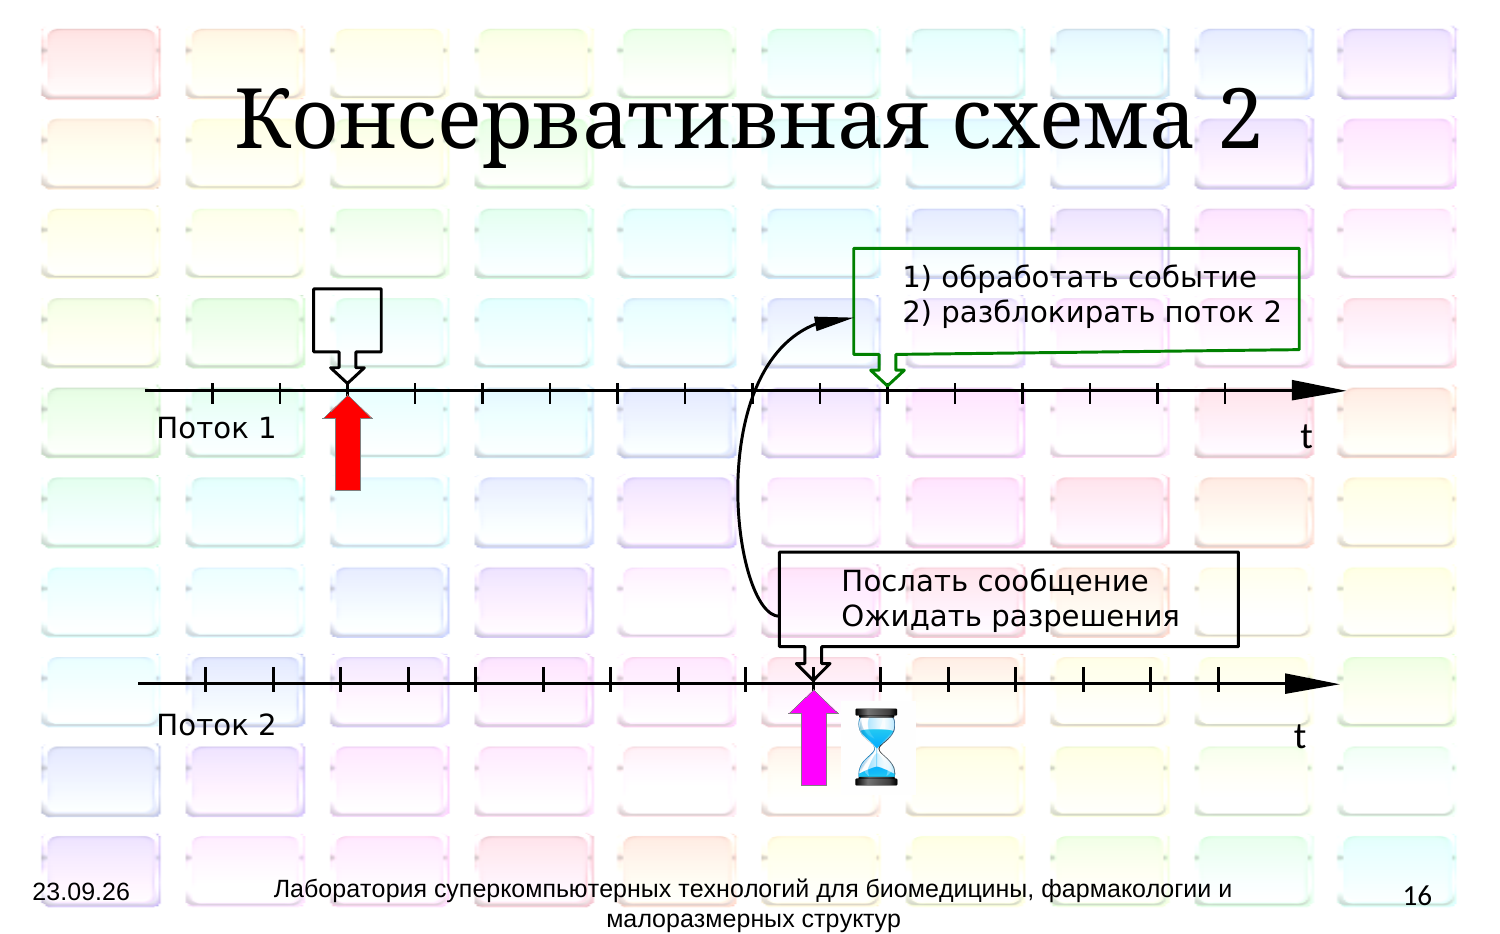

# Консервативная схема 2
1) обработать событие
2) разблокирать поток 2
Поток 1
t
Послать сообщение
Ожидать разрешения
Поток 2
t
Лаборатория суперкомпьютерных технологий для биомедицины, фармакологии и малоразмерных структур